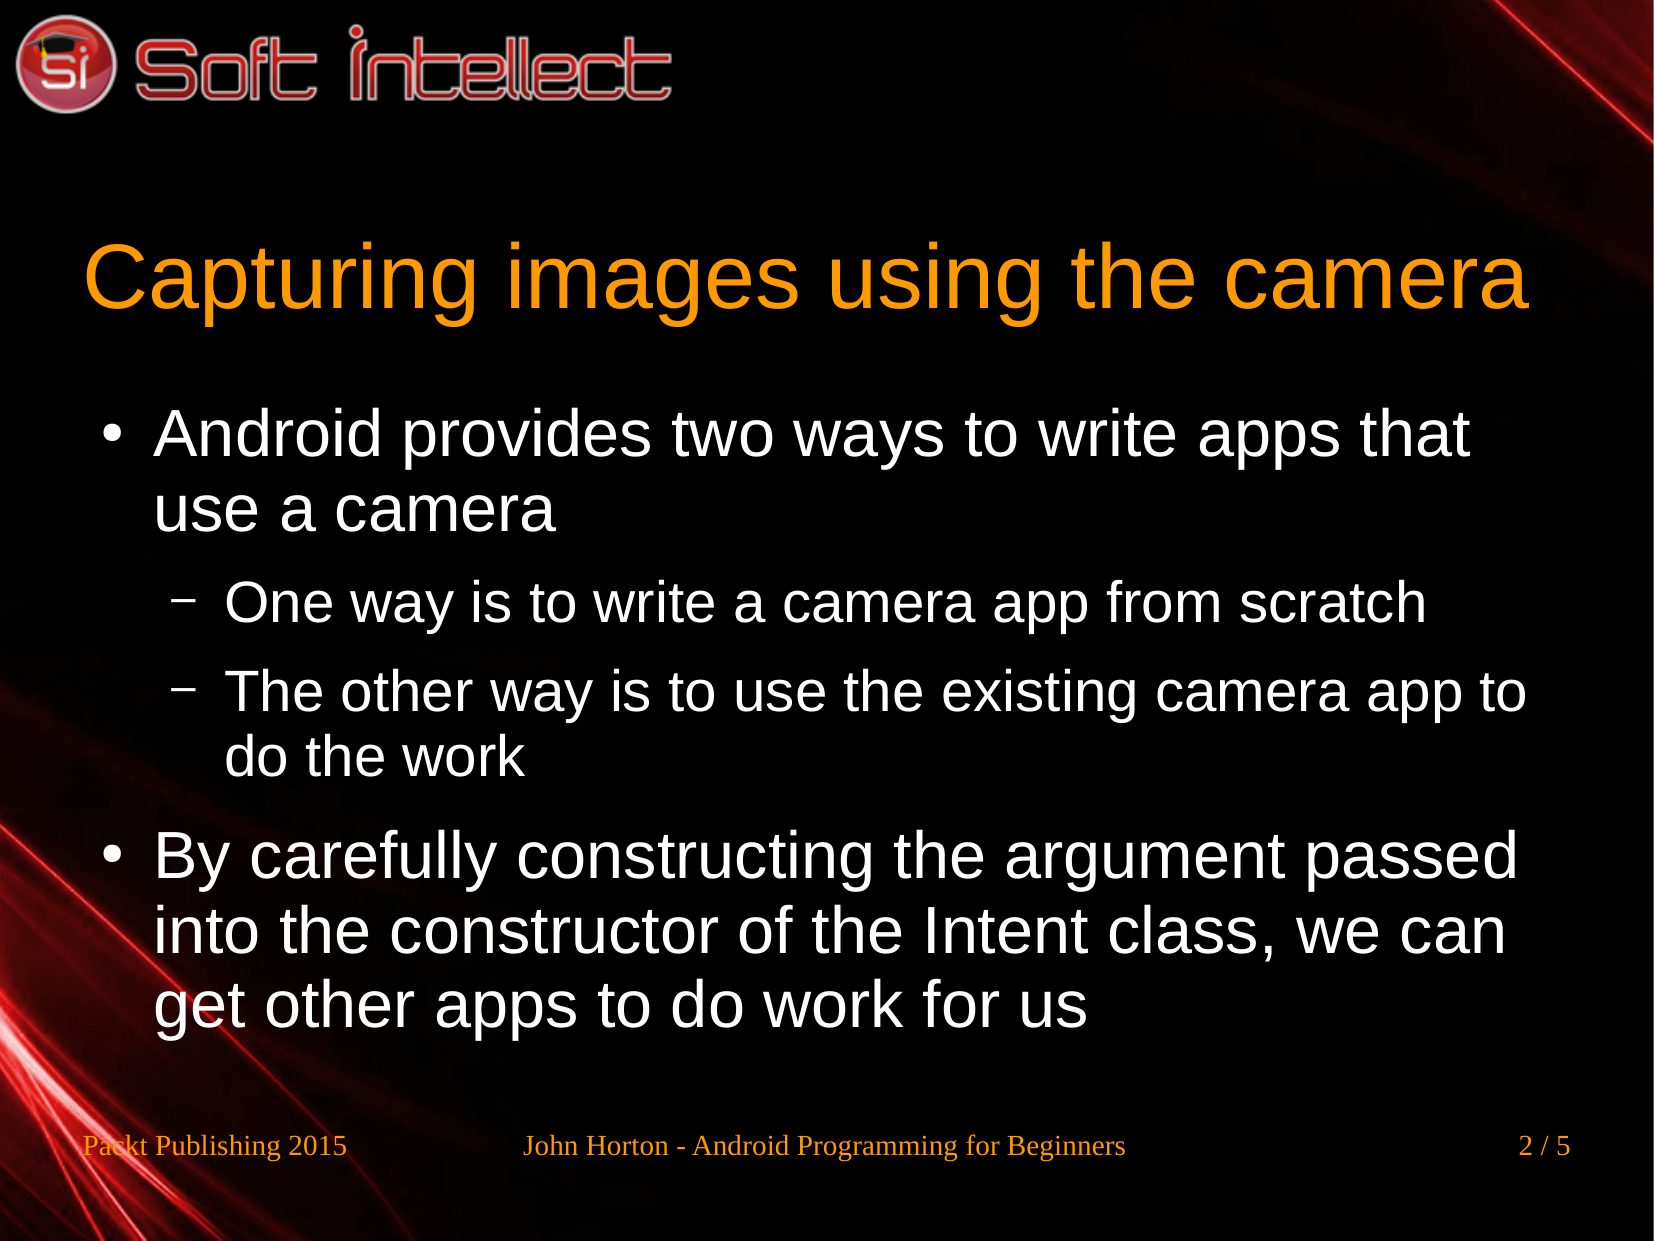

# Capturing images using the camera
Android provides two ways to write apps that use a camera
One way is to write a camera app from scratch
The other way is to use the existing camera app to do the work
By carefully constructing the argument passed into the constructor of the Intent class, we can get other apps to do work for us
Packt Publishing 2015
John Horton - Android Programming for Beginners
2